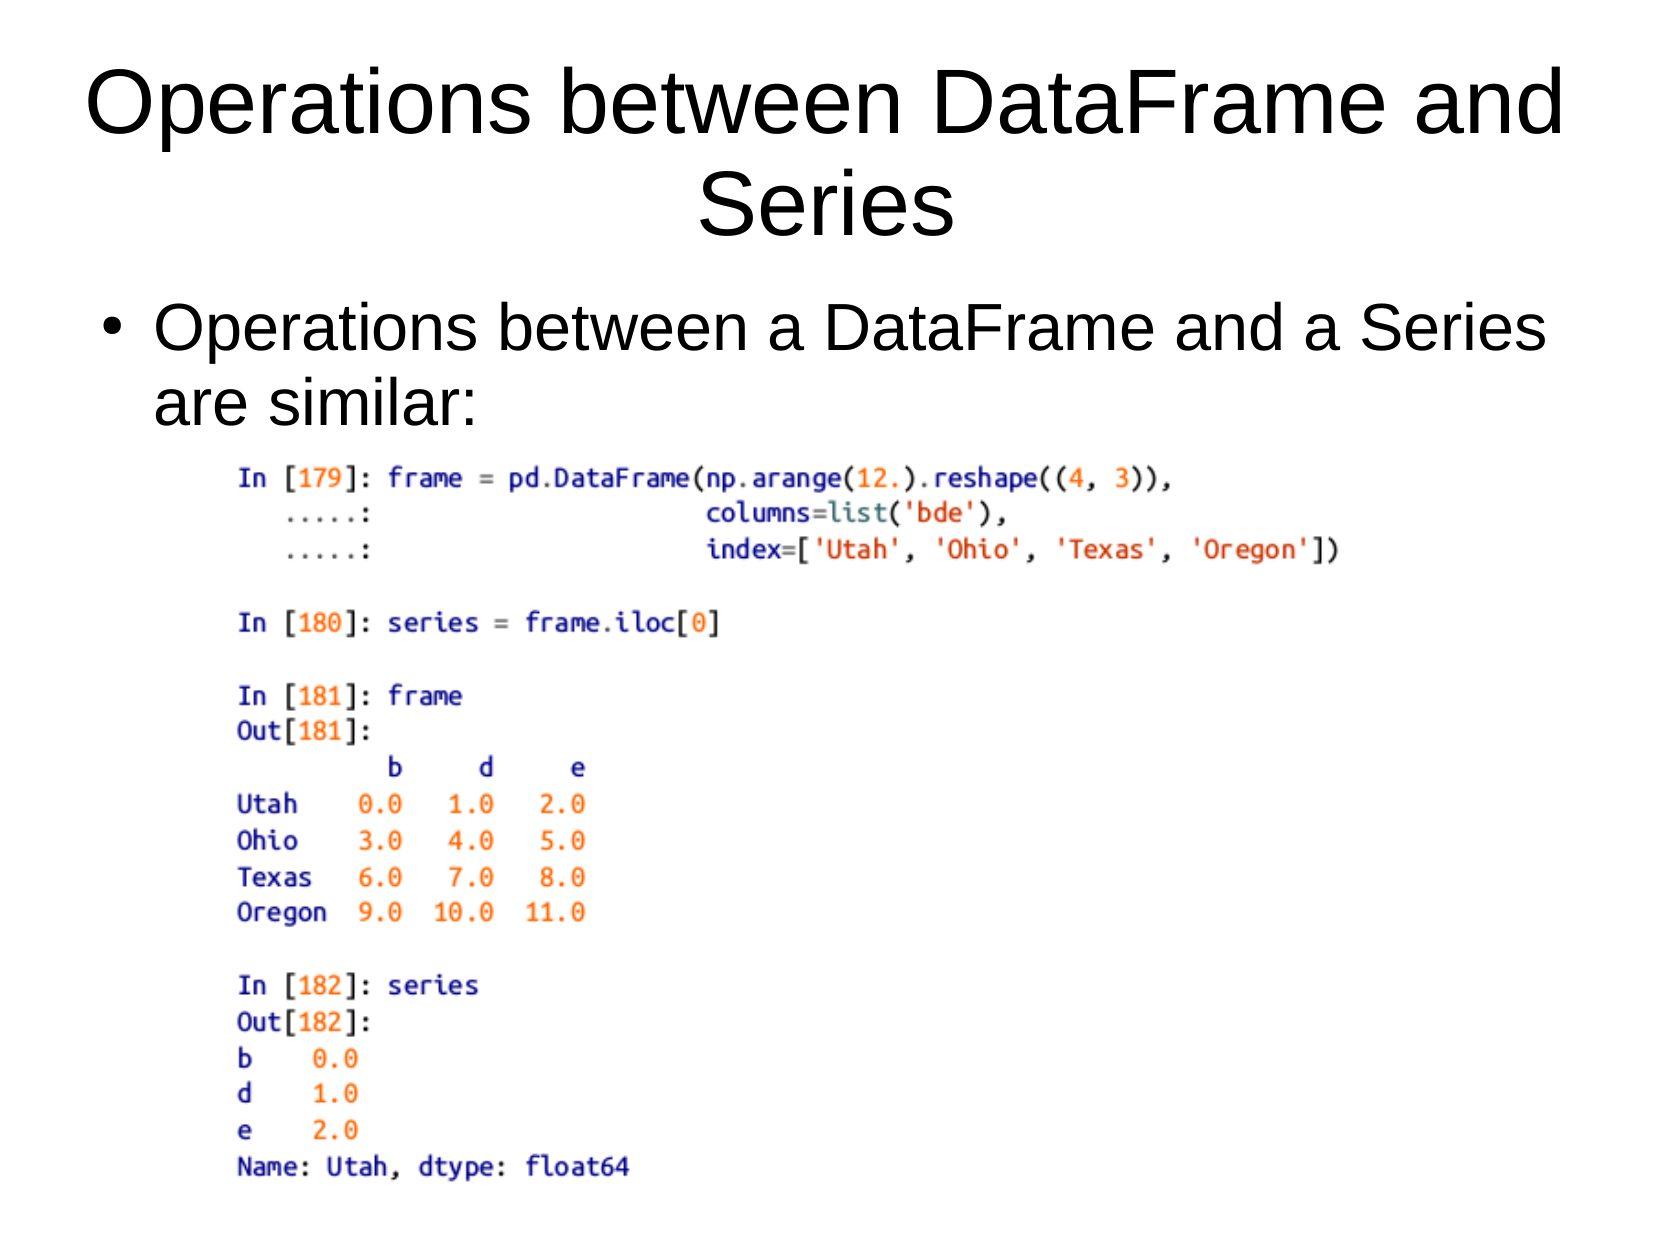

# Operations between DataFrame and Series
Operations between a DataFrame and a Series are similar: